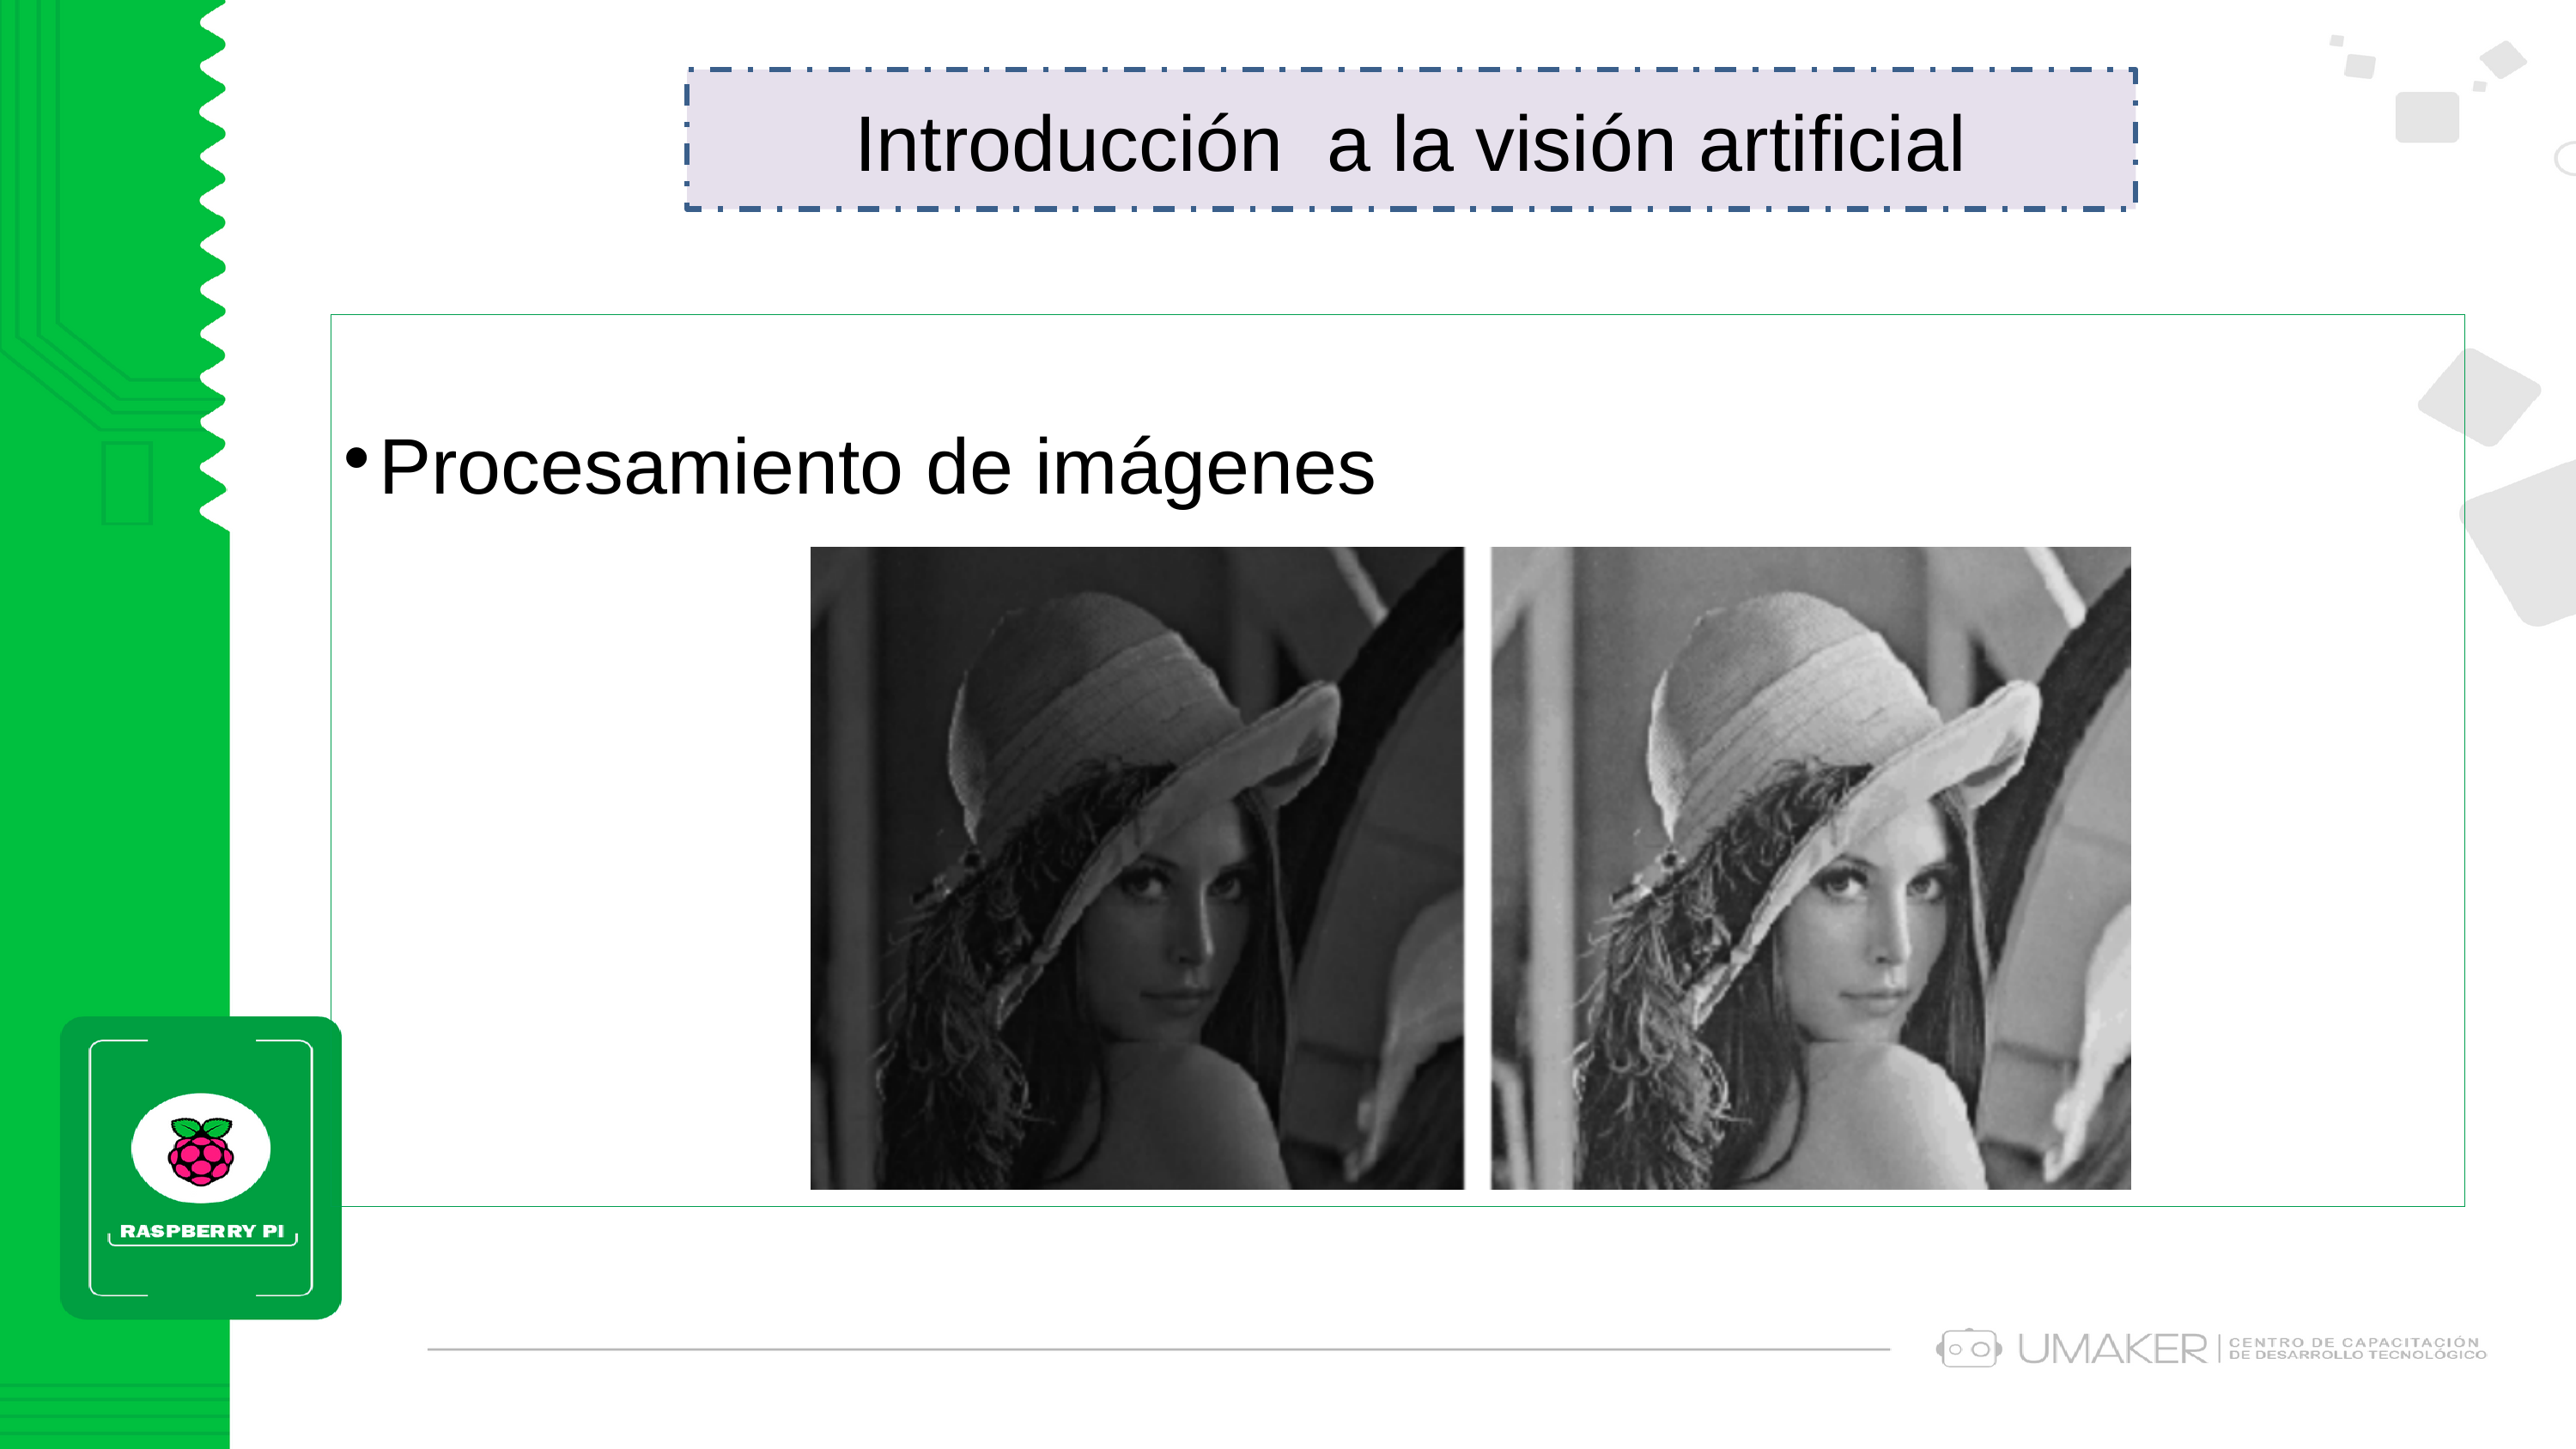

Introducción a la visión artificial
Procesamiento de imágenes